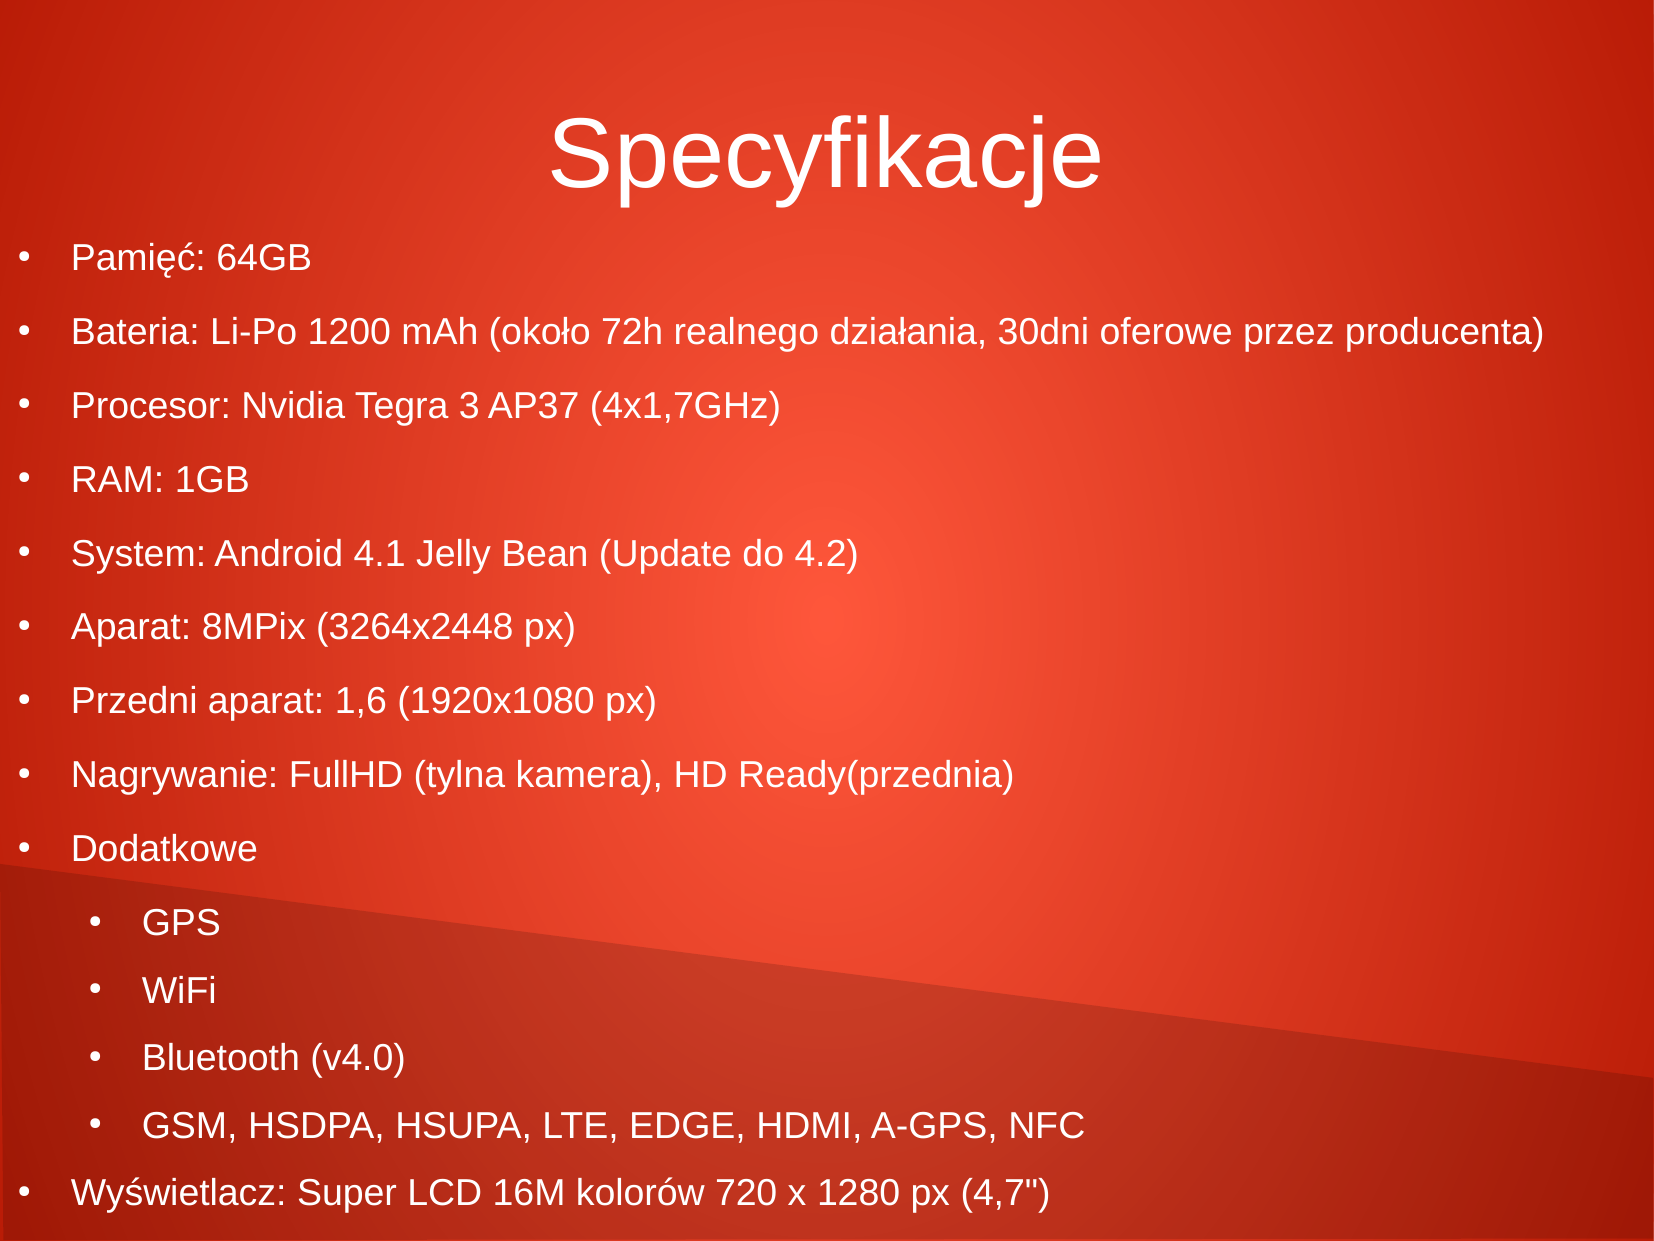

# Specyfikacje
Pamięć: 64GB
Bateria: Li-Po 1200 mAh (około 72h realnego działania, 30dni oferowe przez producenta)
Procesor: Nvidia Tegra 3 AP37 (4x1,7GHz)
RAM: 1GB
System: Android 4.1 Jelly Bean (Update do 4.2)
Aparat: 8MPix (3264x2448 px)
Przedni aparat: 1,6 (1920x1080 px)
Nagrywanie: FullHD (tylna kamera), HD Ready(przednia)
Dodatkowe
GPS
WiFi
Bluetooth (v4.0)
GSM, HSDPA, HSUPA, LTE, EDGE, HDMI, A-GPS, NFC
Wyświetlacz: Super LCD 16M kolorów 720 x 1280 px (4,7")